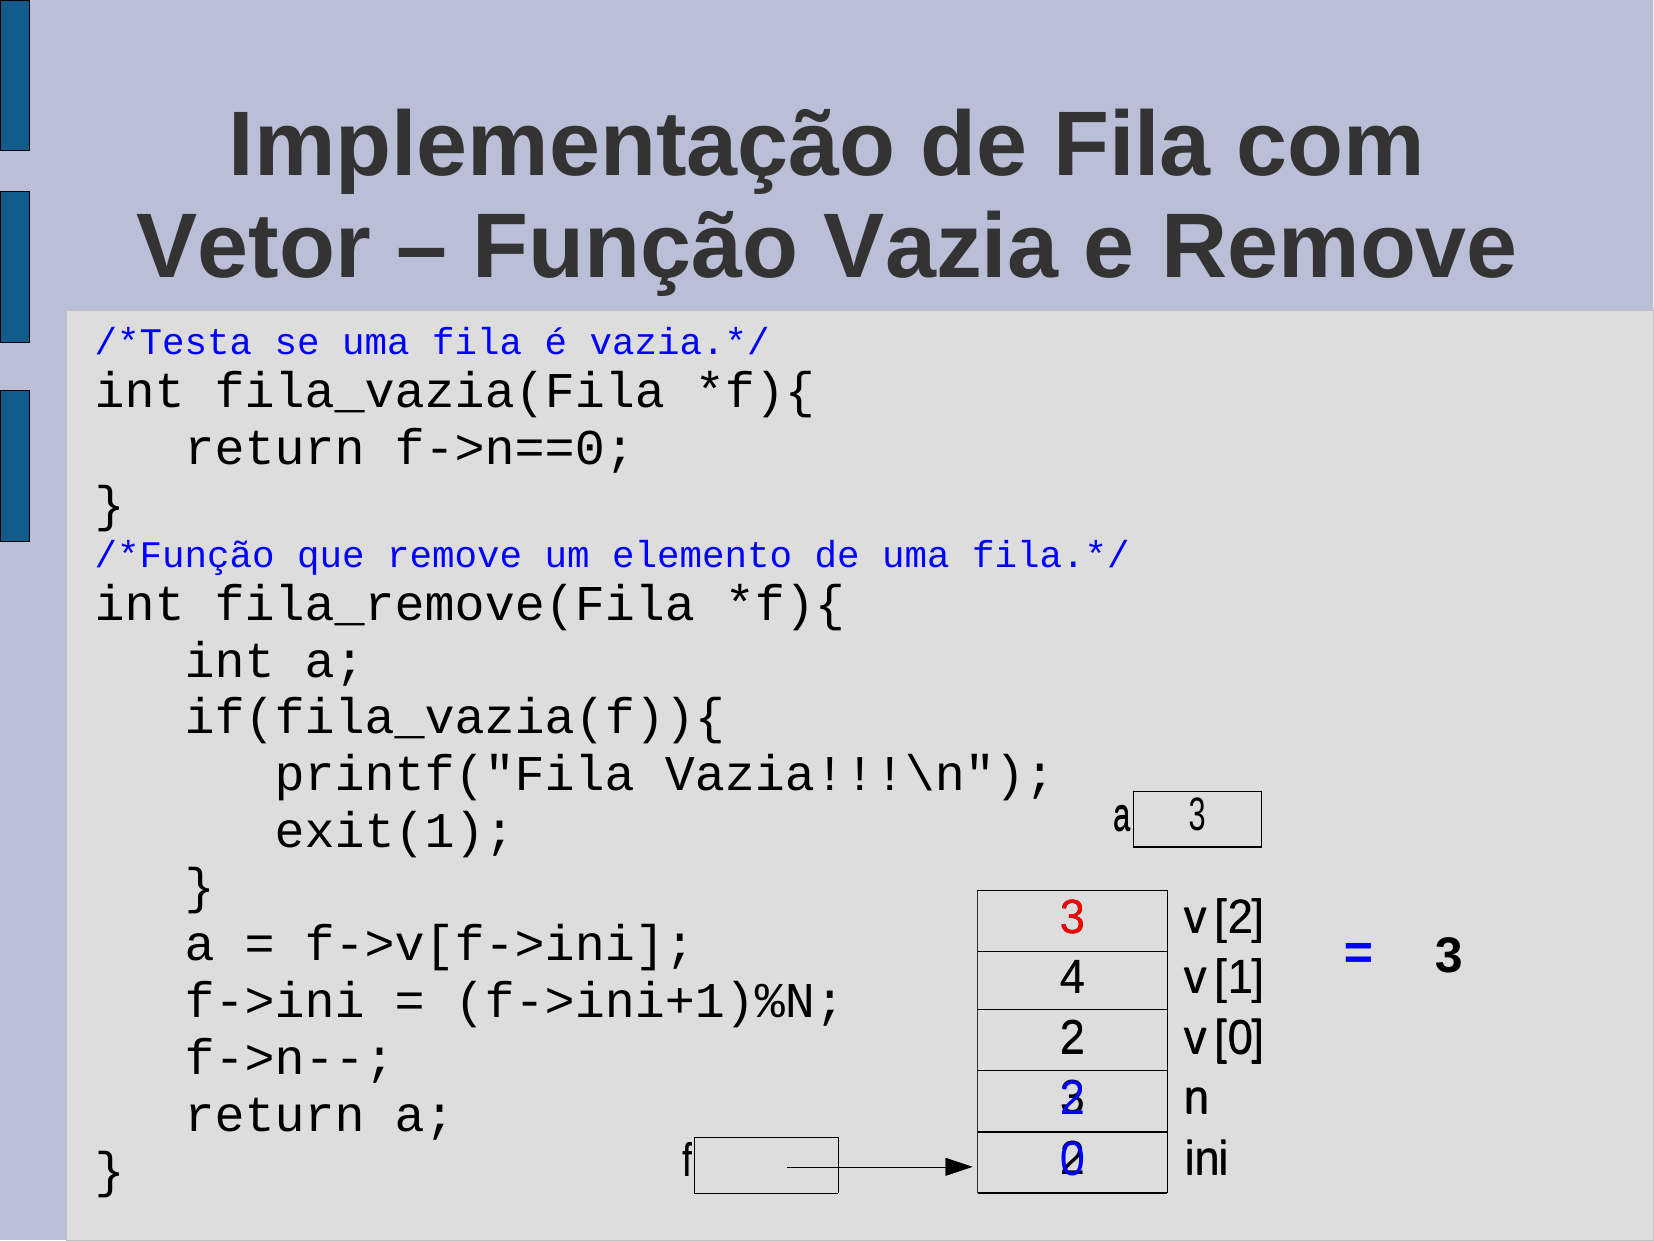

# Implementação de Fila com Vetor – Função Vazia e Remove
/*Testa se uma fila é vazia.*/
int fila_vazia(Fila *f){
 return f->n==0;
}
/*Função que remove um elemento de uma fila.*/
int fila_remove(Fila *f){
 int a;
 if(fila_vazia(f)){
 printf("Fila Vazia!!!\n");
 exit(1);
 }
 a = f->v[f->ini];
 f->ini = (f->ini+1)%N;
 f->n--;
 return a;
}
=
3